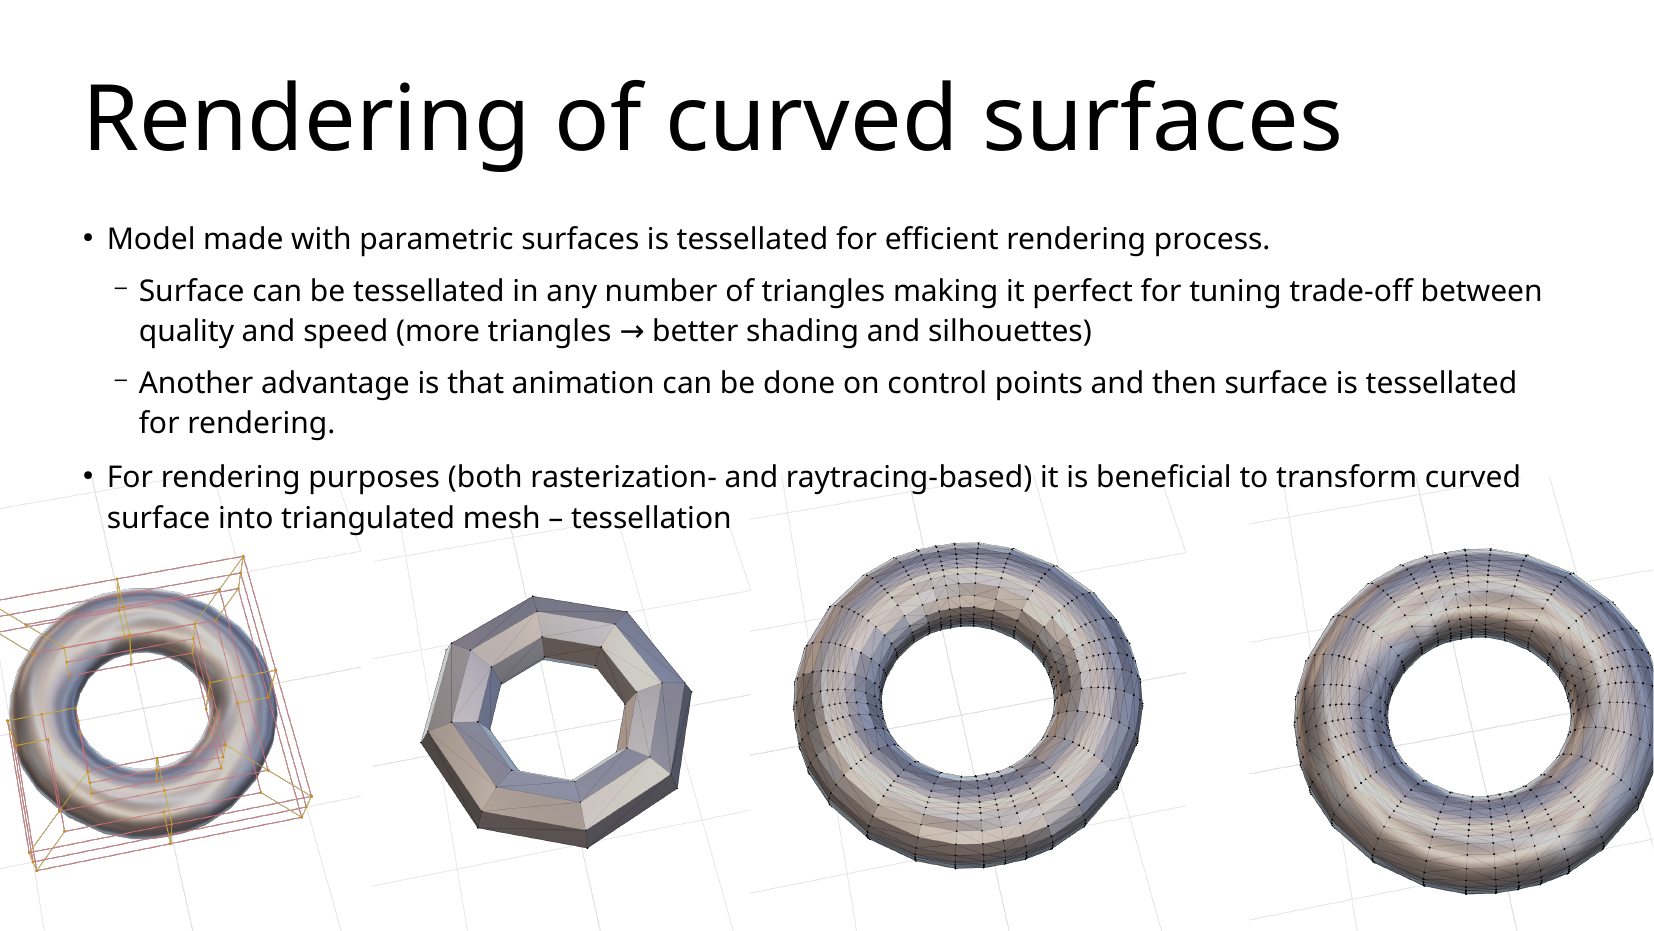

# Rendering of curved surfaces
Model made with parametric surfaces is tessellated for efficient rendering process.
Surface can be tessellated in any number of triangles making it perfect for tuning trade-off between quality and speed (more triangles → better shading and silhouettes)
Another advantage is that animation can be done on control points and then surface is tessellated for rendering.
For rendering purposes (both rasterization- and raytracing-based) it is beneficial to transform curved surface into triangulated mesh – tessellation